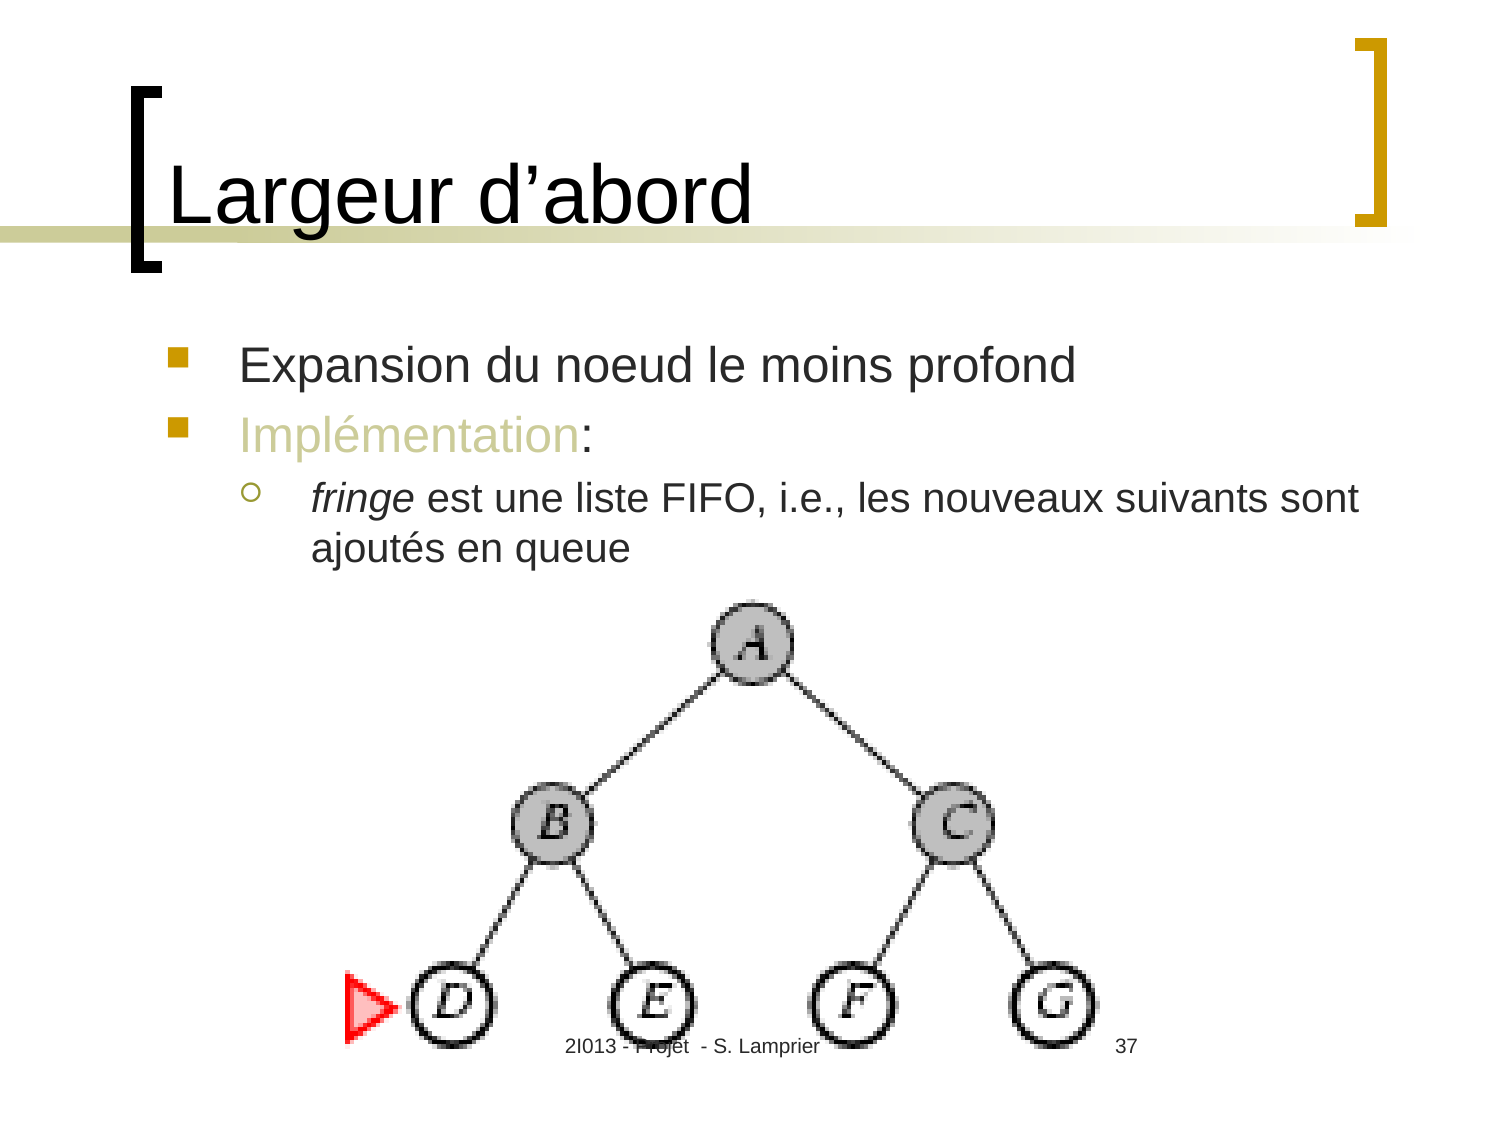

# Largeur d’abord
Expansion du noeud le moins profond
Implémentation:
fringe est une liste FIFO, i.e., les nouveaux suivants sont ajoutés en queue
2I013 - Projet - S. Lamprier